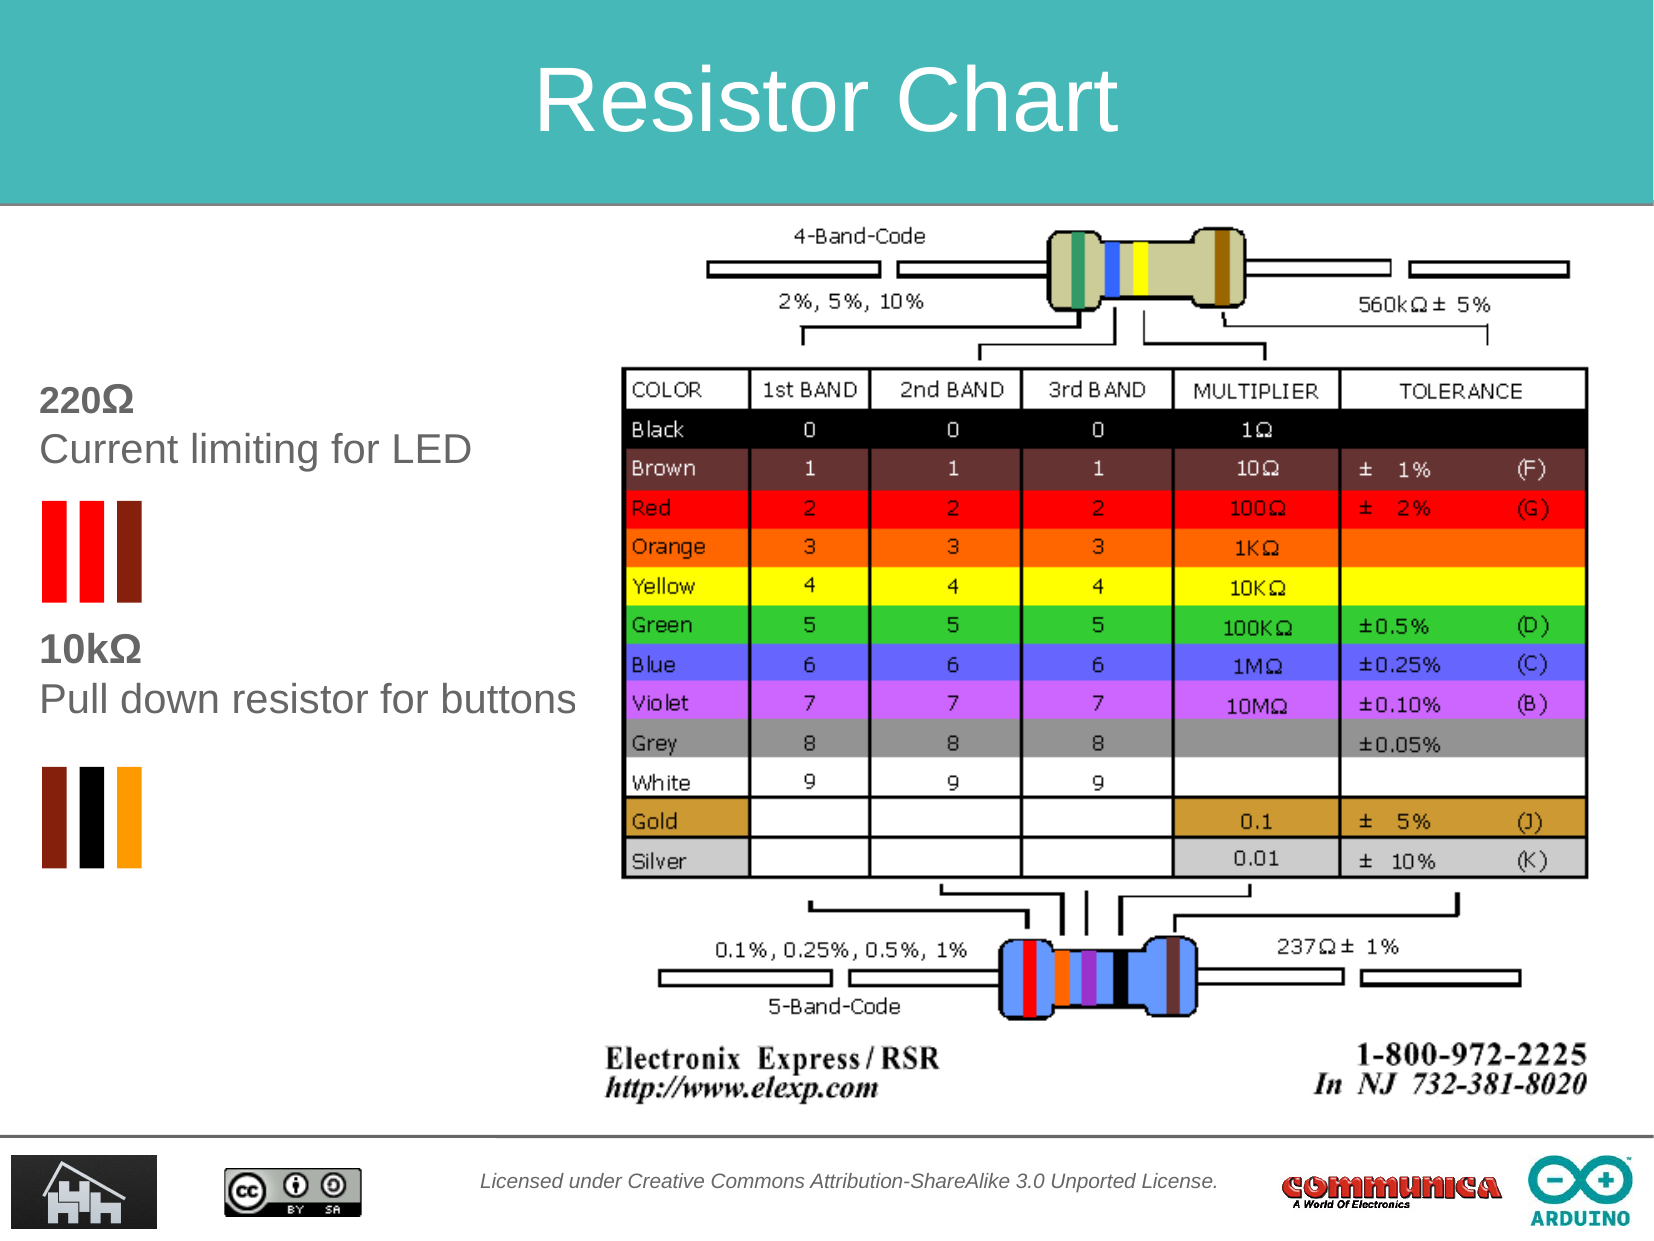

# Resistor Chart
220Ω
Current limiting for LED
10kΩ
Pull down resistor for buttons